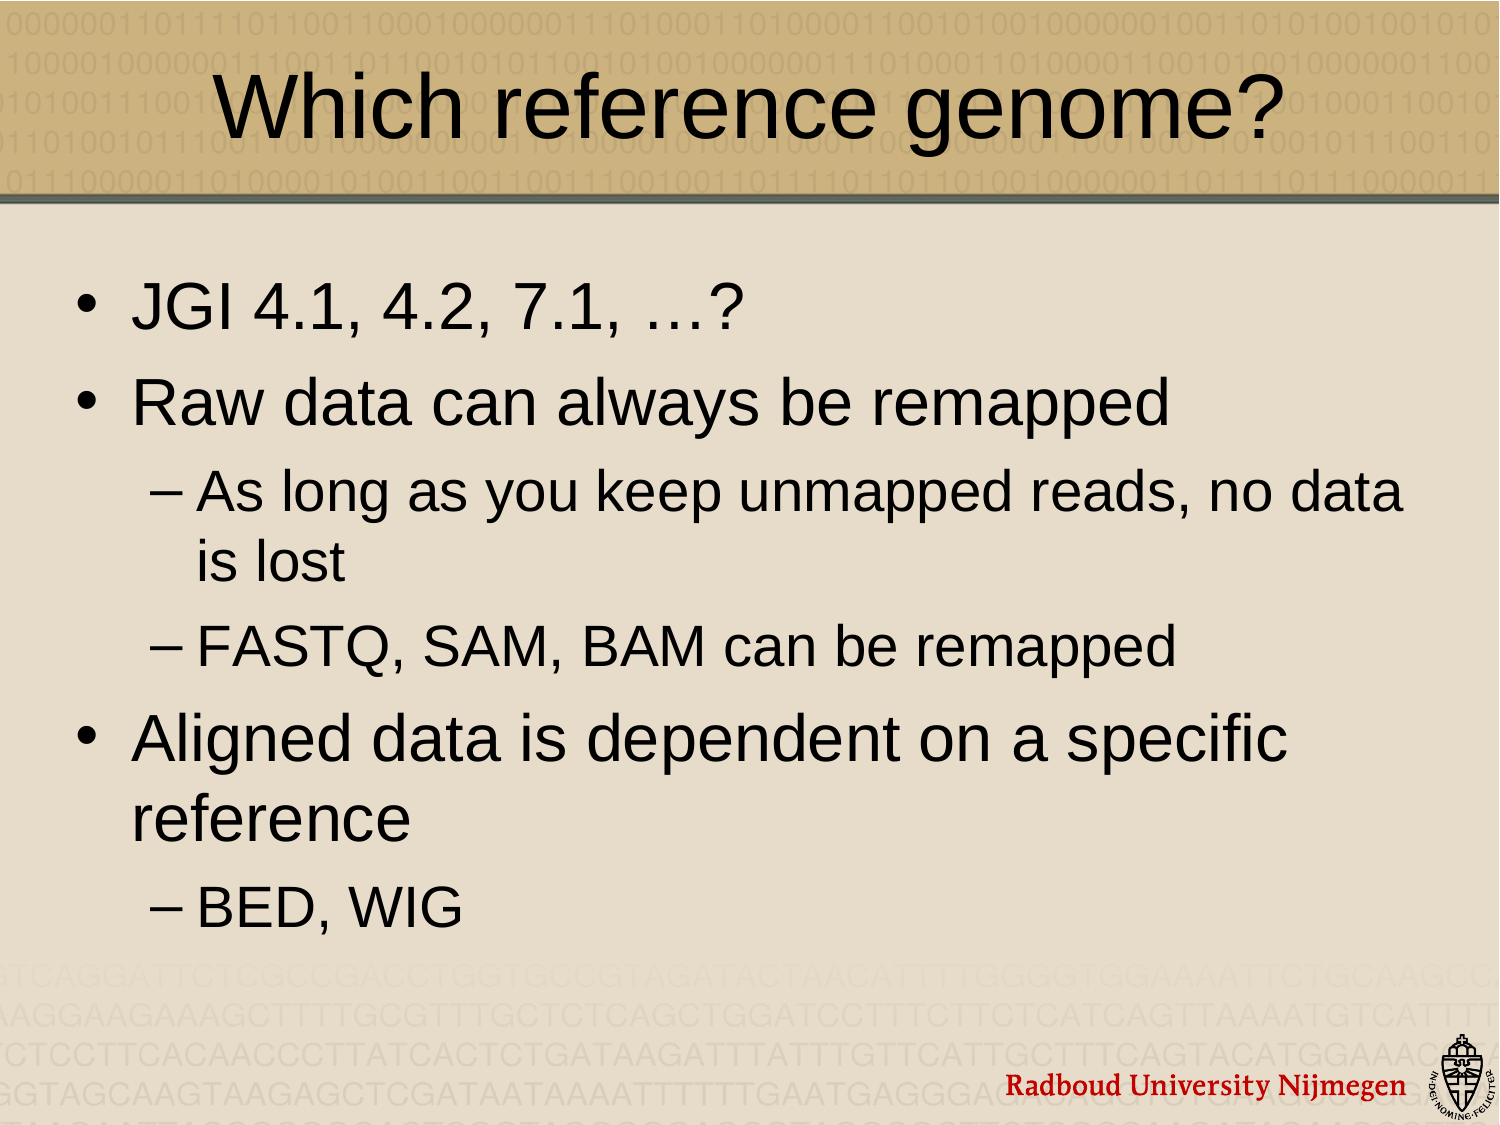

# Which reference genome?
JGI 4.1, 4.2, 7.1, …?
Raw data can always be remapped
As long as you keep unmapped reads, no data is lost
FASTQ, SAM, BAM can be remapped
Aligned data is dependent on a specific reference
BED, WIG